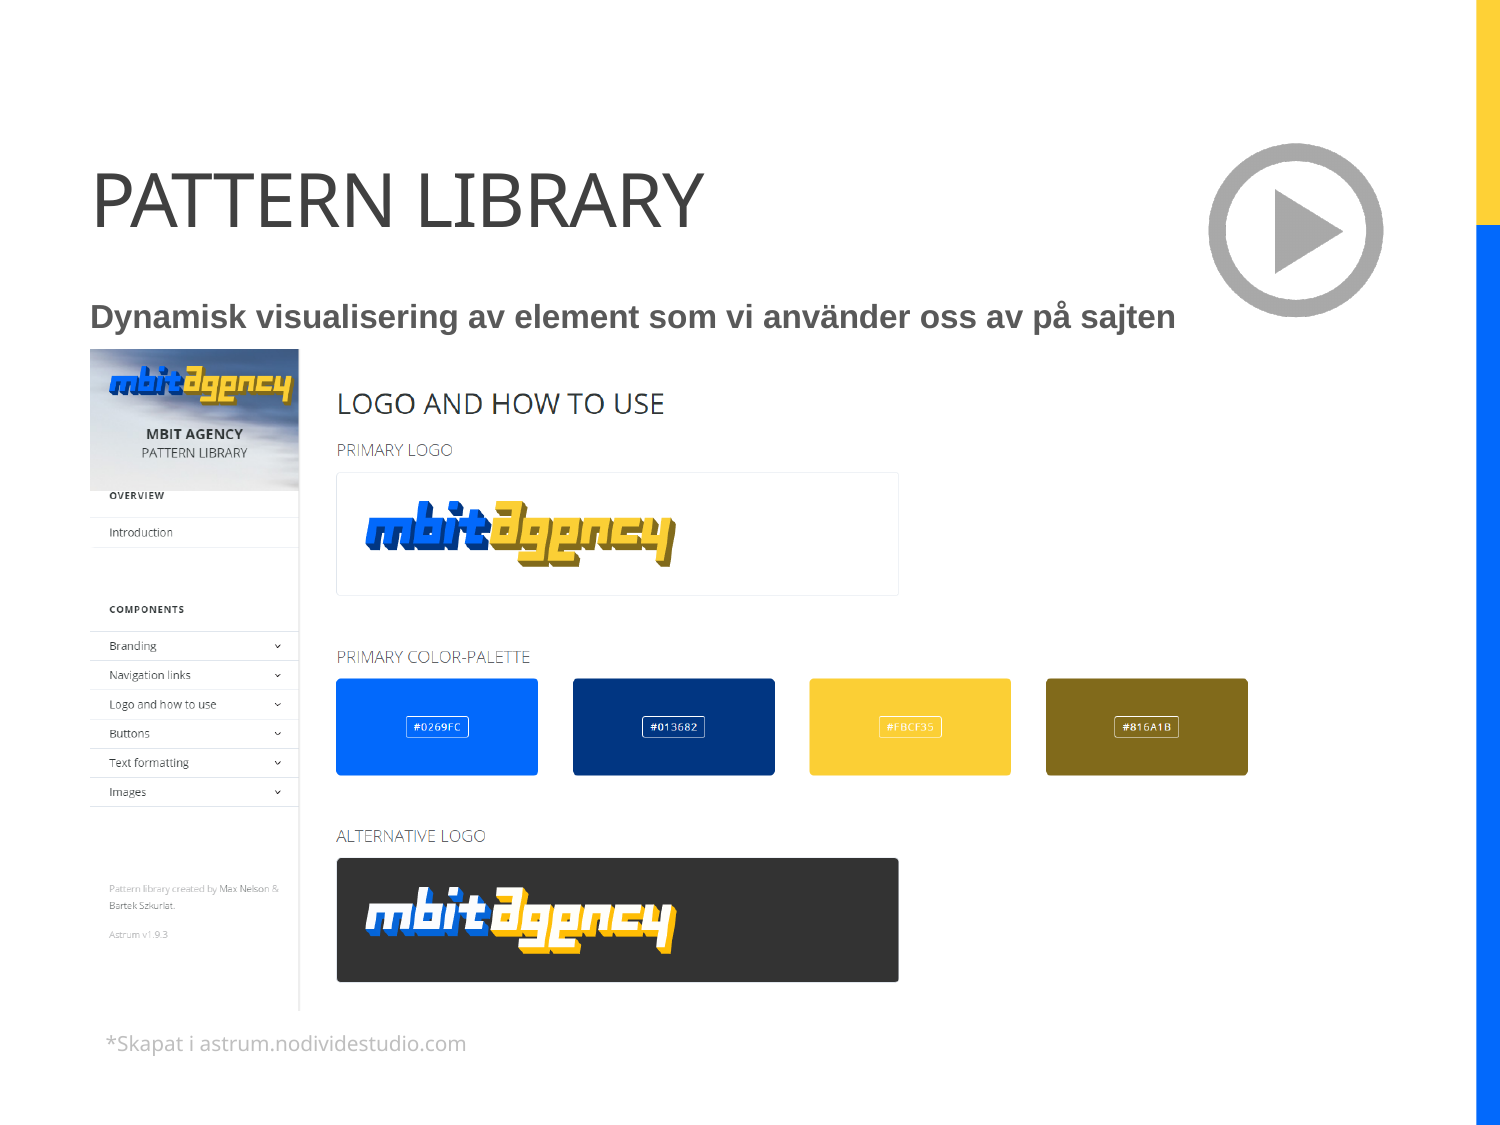

# Pattern Library
Dynamisk visualisering av element som vi använder oss av på sajten
*Skapat i astrum.nodividestudio.com